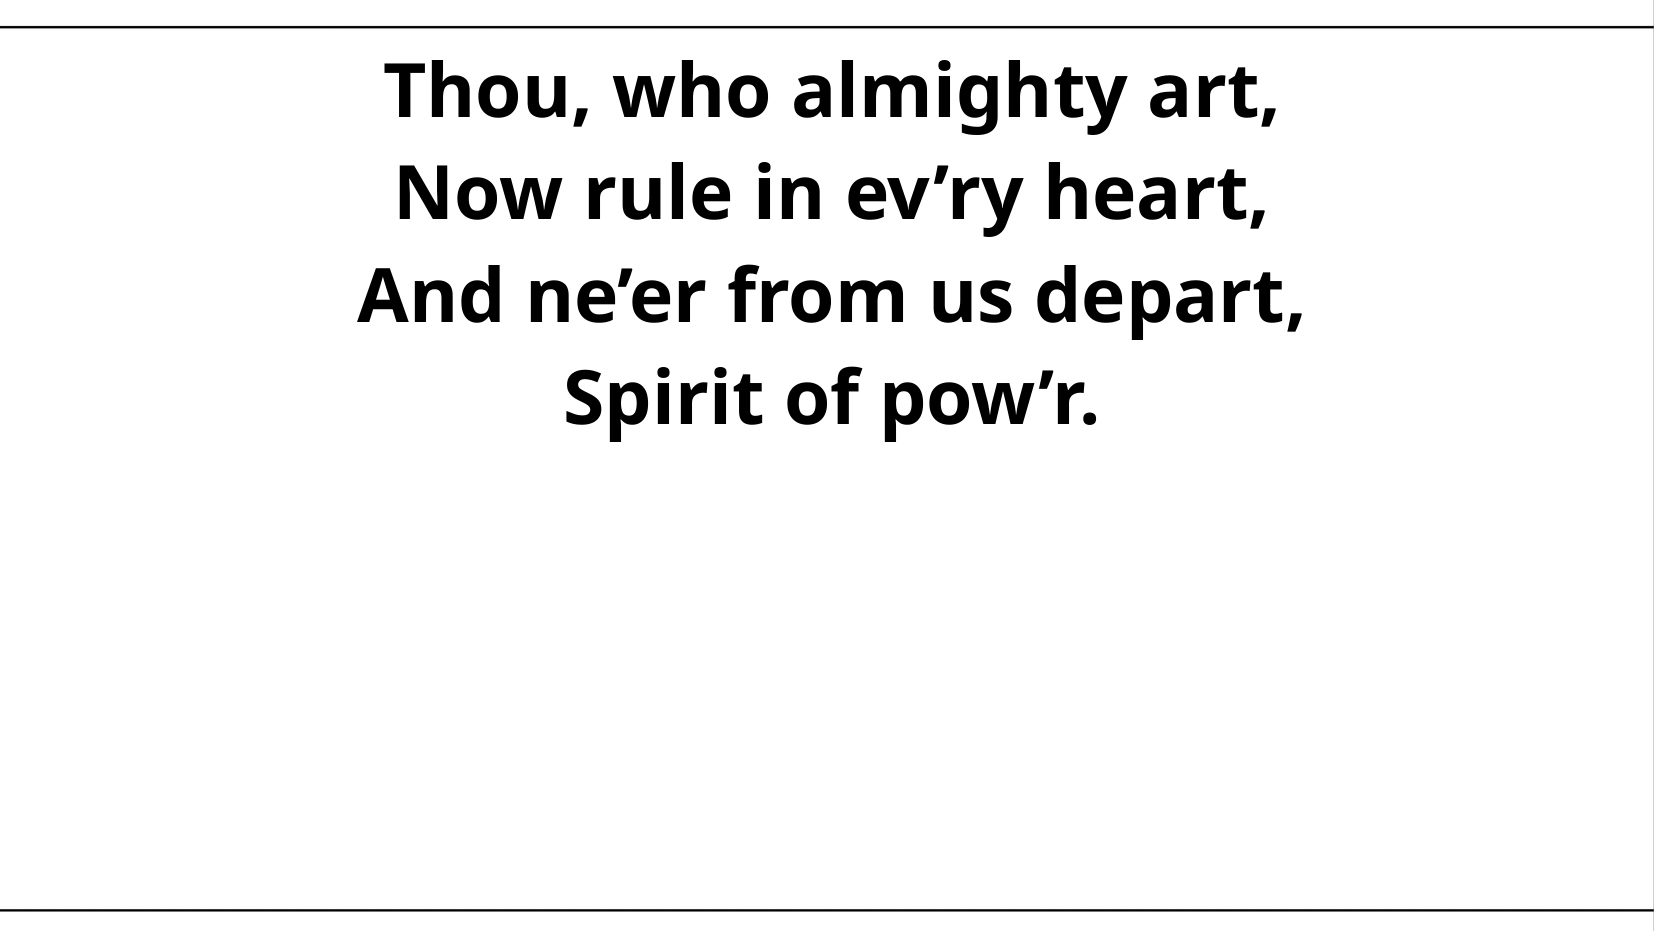

Thou, who almighty art,
Now rule in ev’ry heart,
And ne’er from us depart,
Spirit of pow’r.